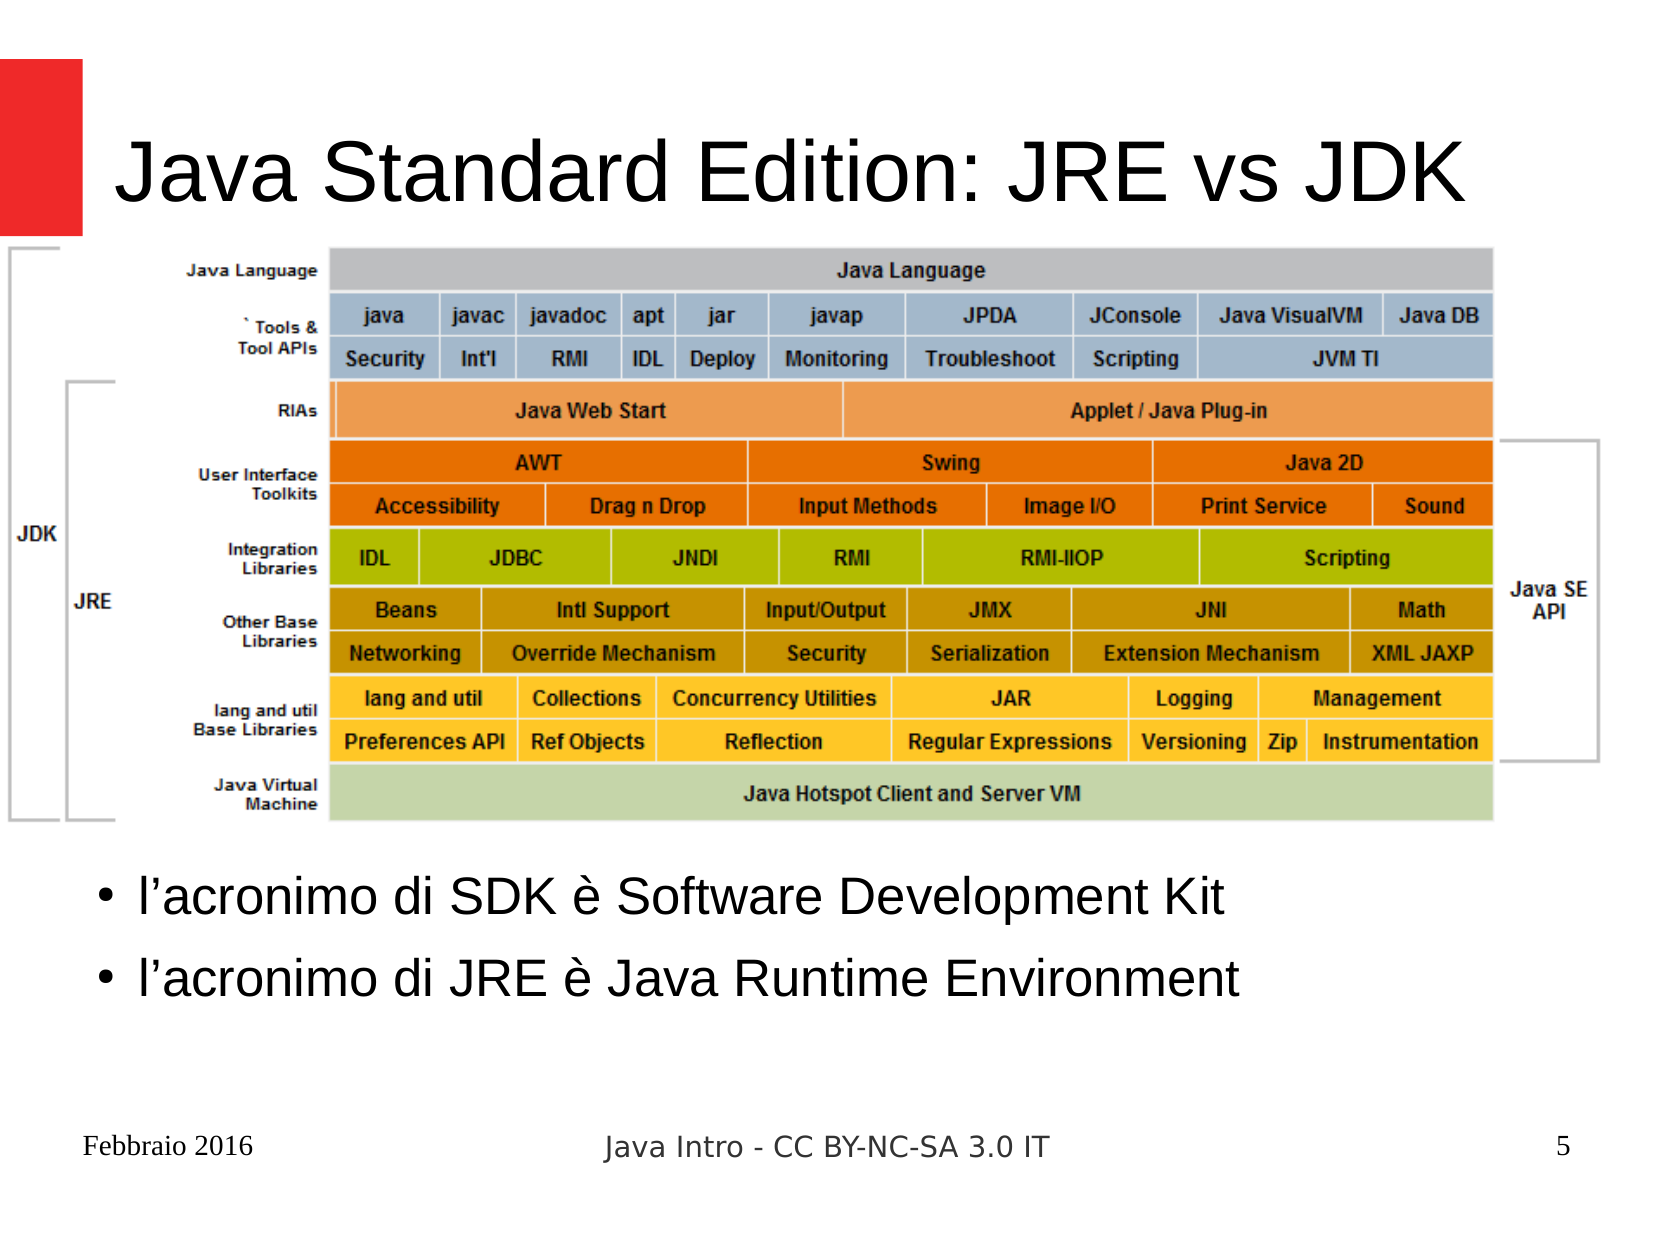

# Java Standard Edition: JRE vs JDK
l’acronimo di SDK è Software Development Kit
l’acronimo di JRE è Java Runtime Environment
Your Date Here
Your Footer Here
5